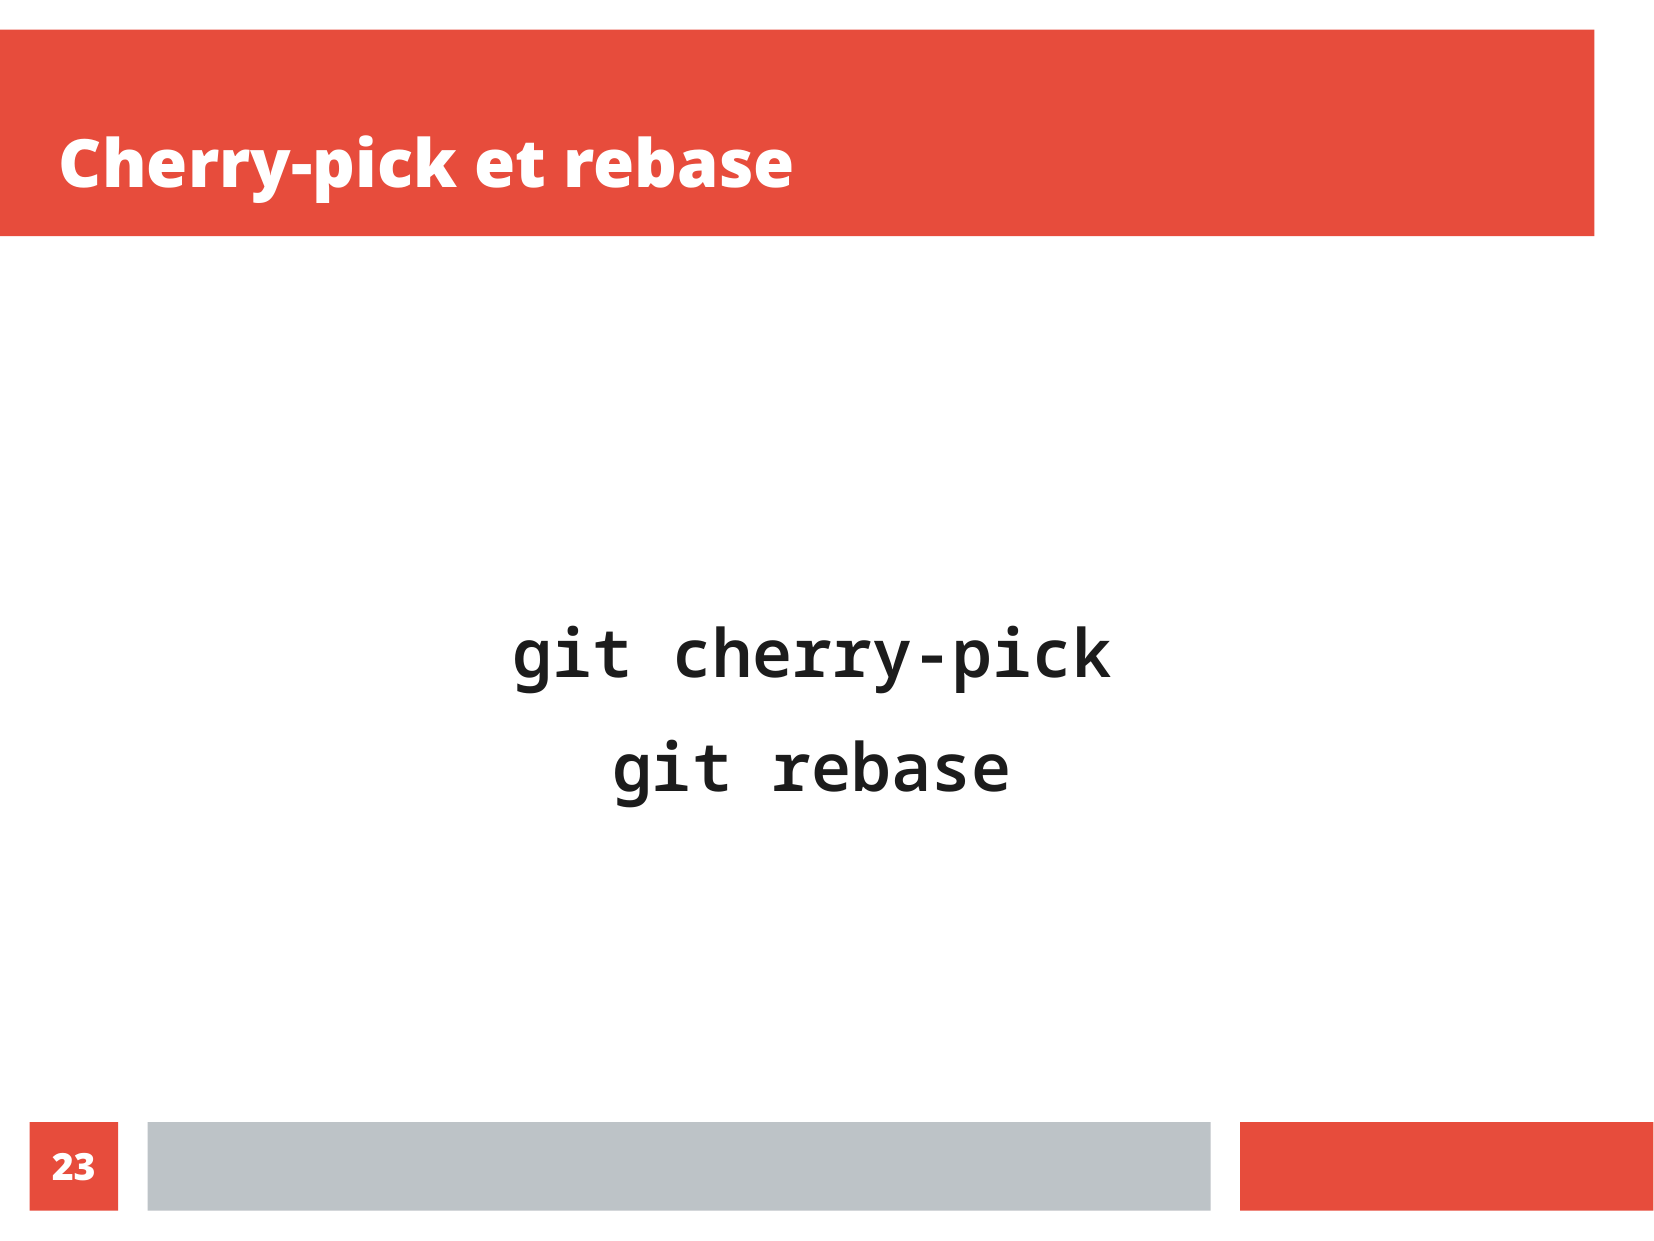

# Cherry-pick et rebase
git cherry-pick
git rebase
23